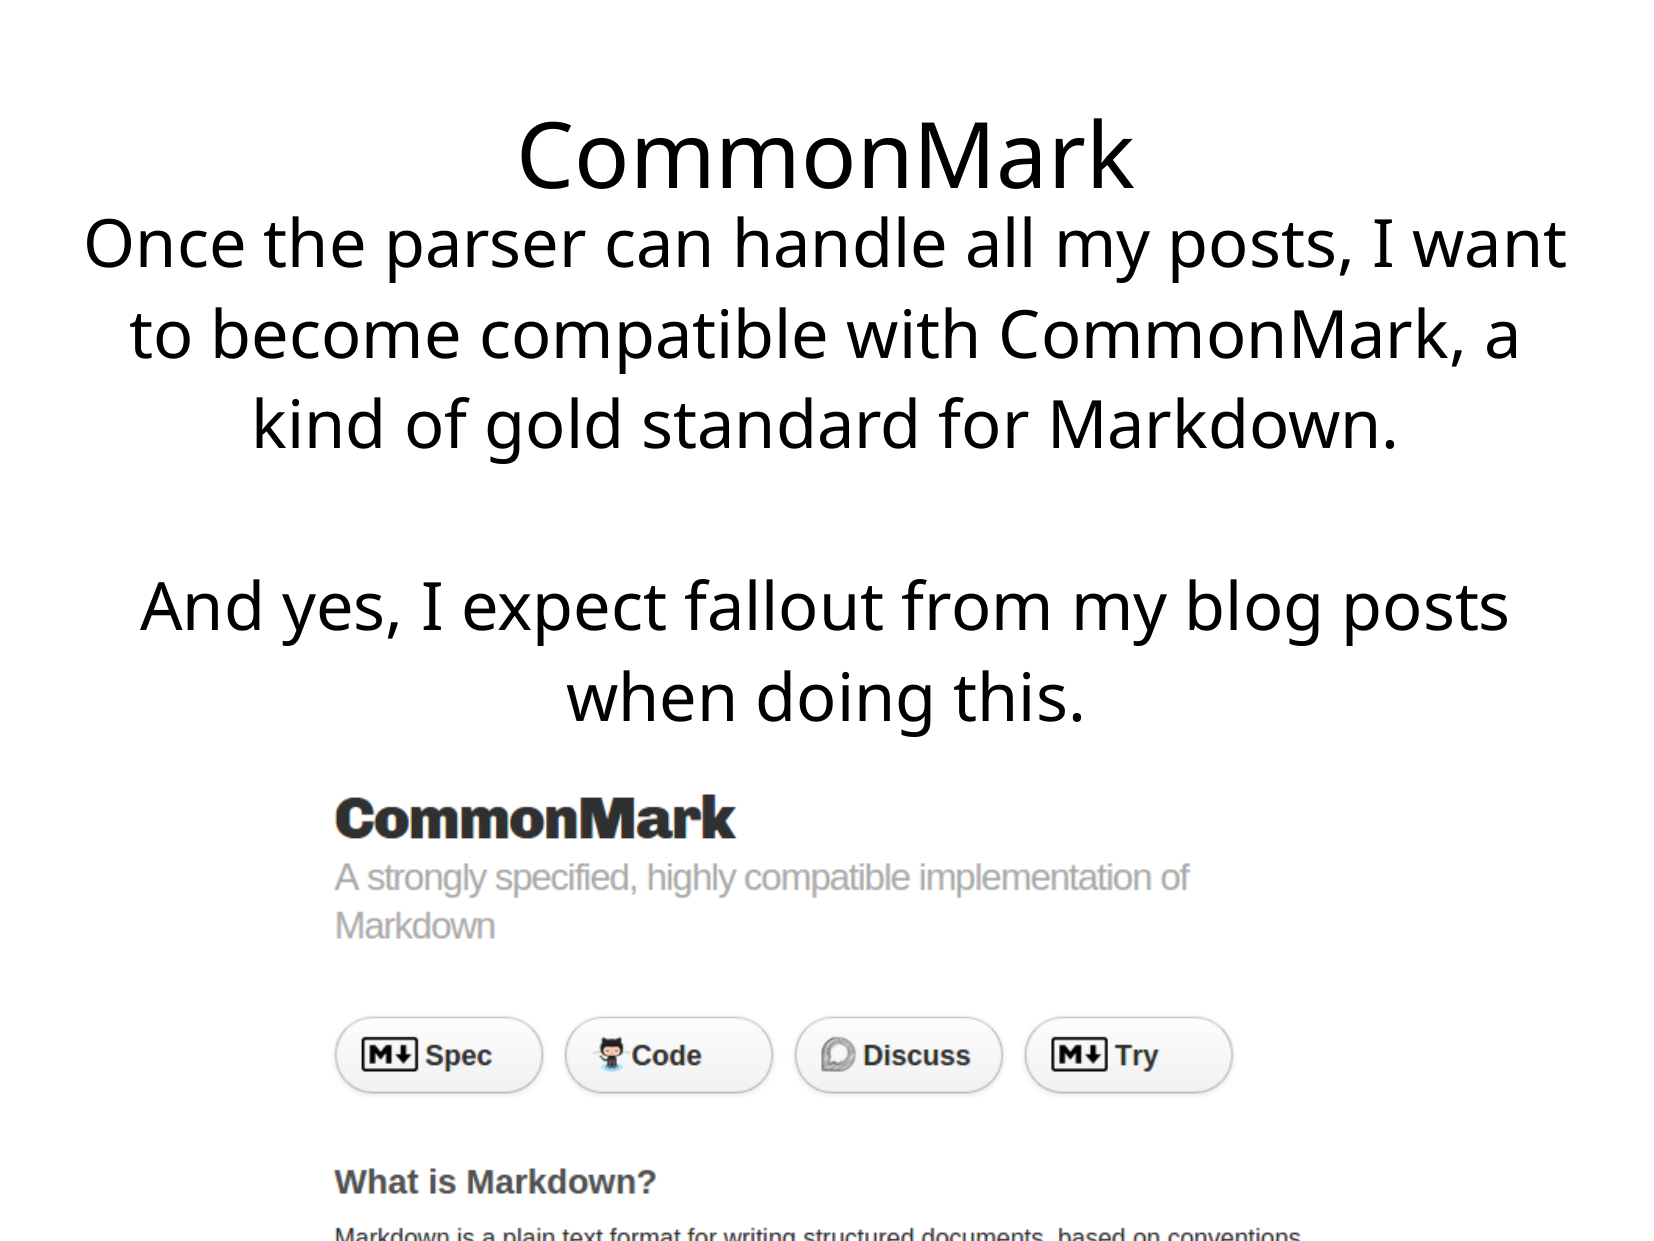

Once the parser can handle all my posts, I want to become compatible with CommonMark, a kind of gold standard for Markdown.
And yes, I expect fallout from my blog posts when doing this.
# CommonMark